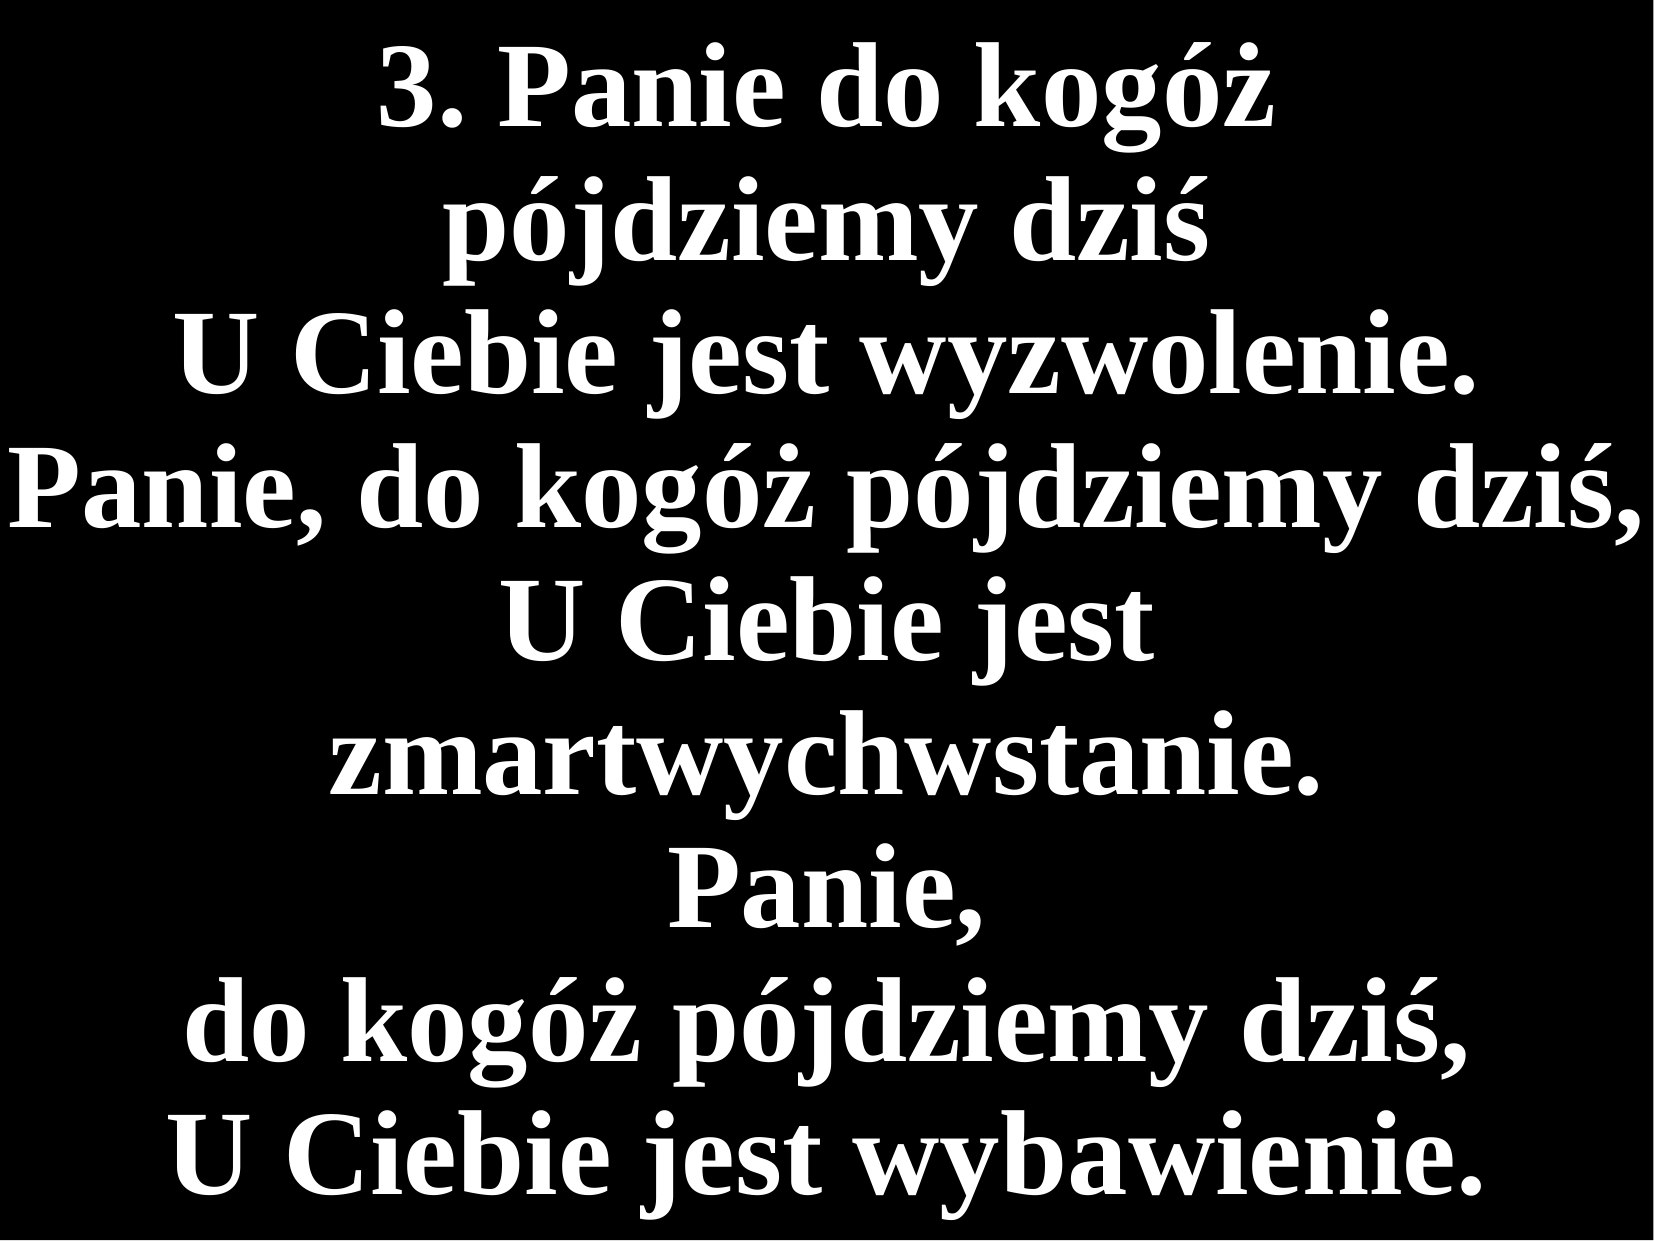

# 3. Panie do kogóż pójdziemy dziś U Ciebie jest wyzwolenie. Panie, do kogóż pójdziemy dziś, U Ciebie jest zmartwychwstanie. Panie, do kogóż pójdziemy dziś, U Ciebie jest wybawienie.